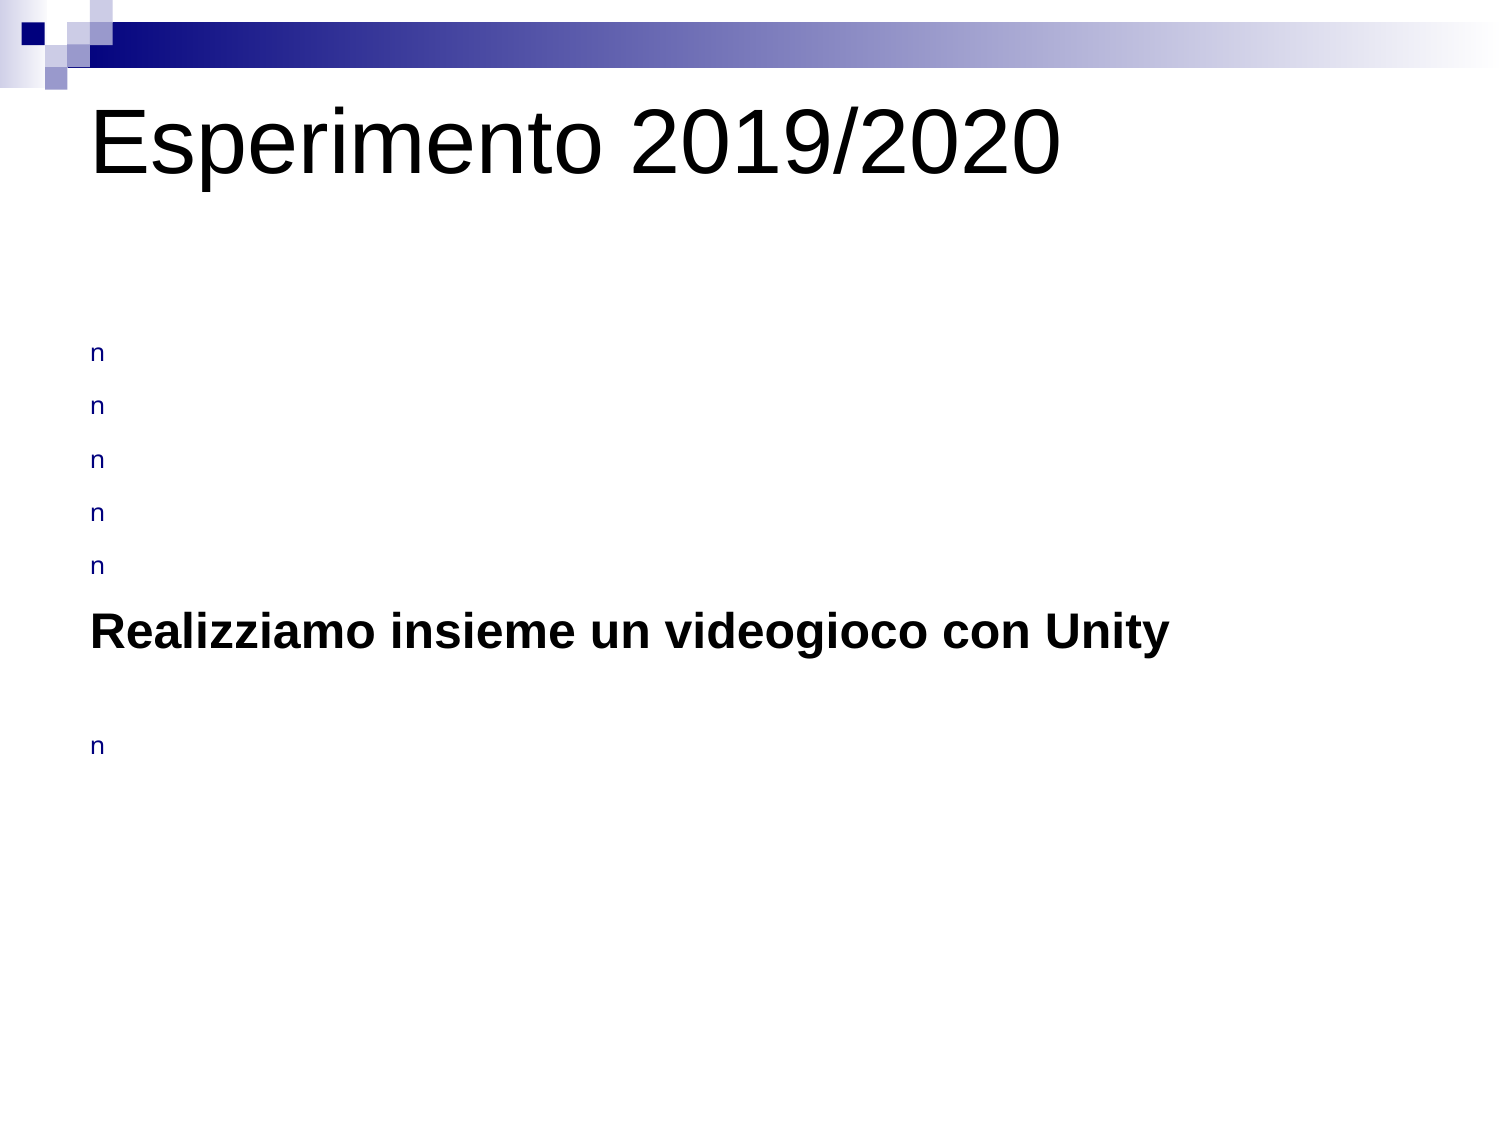

# Esperimento 2019/2020
Realizziamo insieme un videogioco con Unity